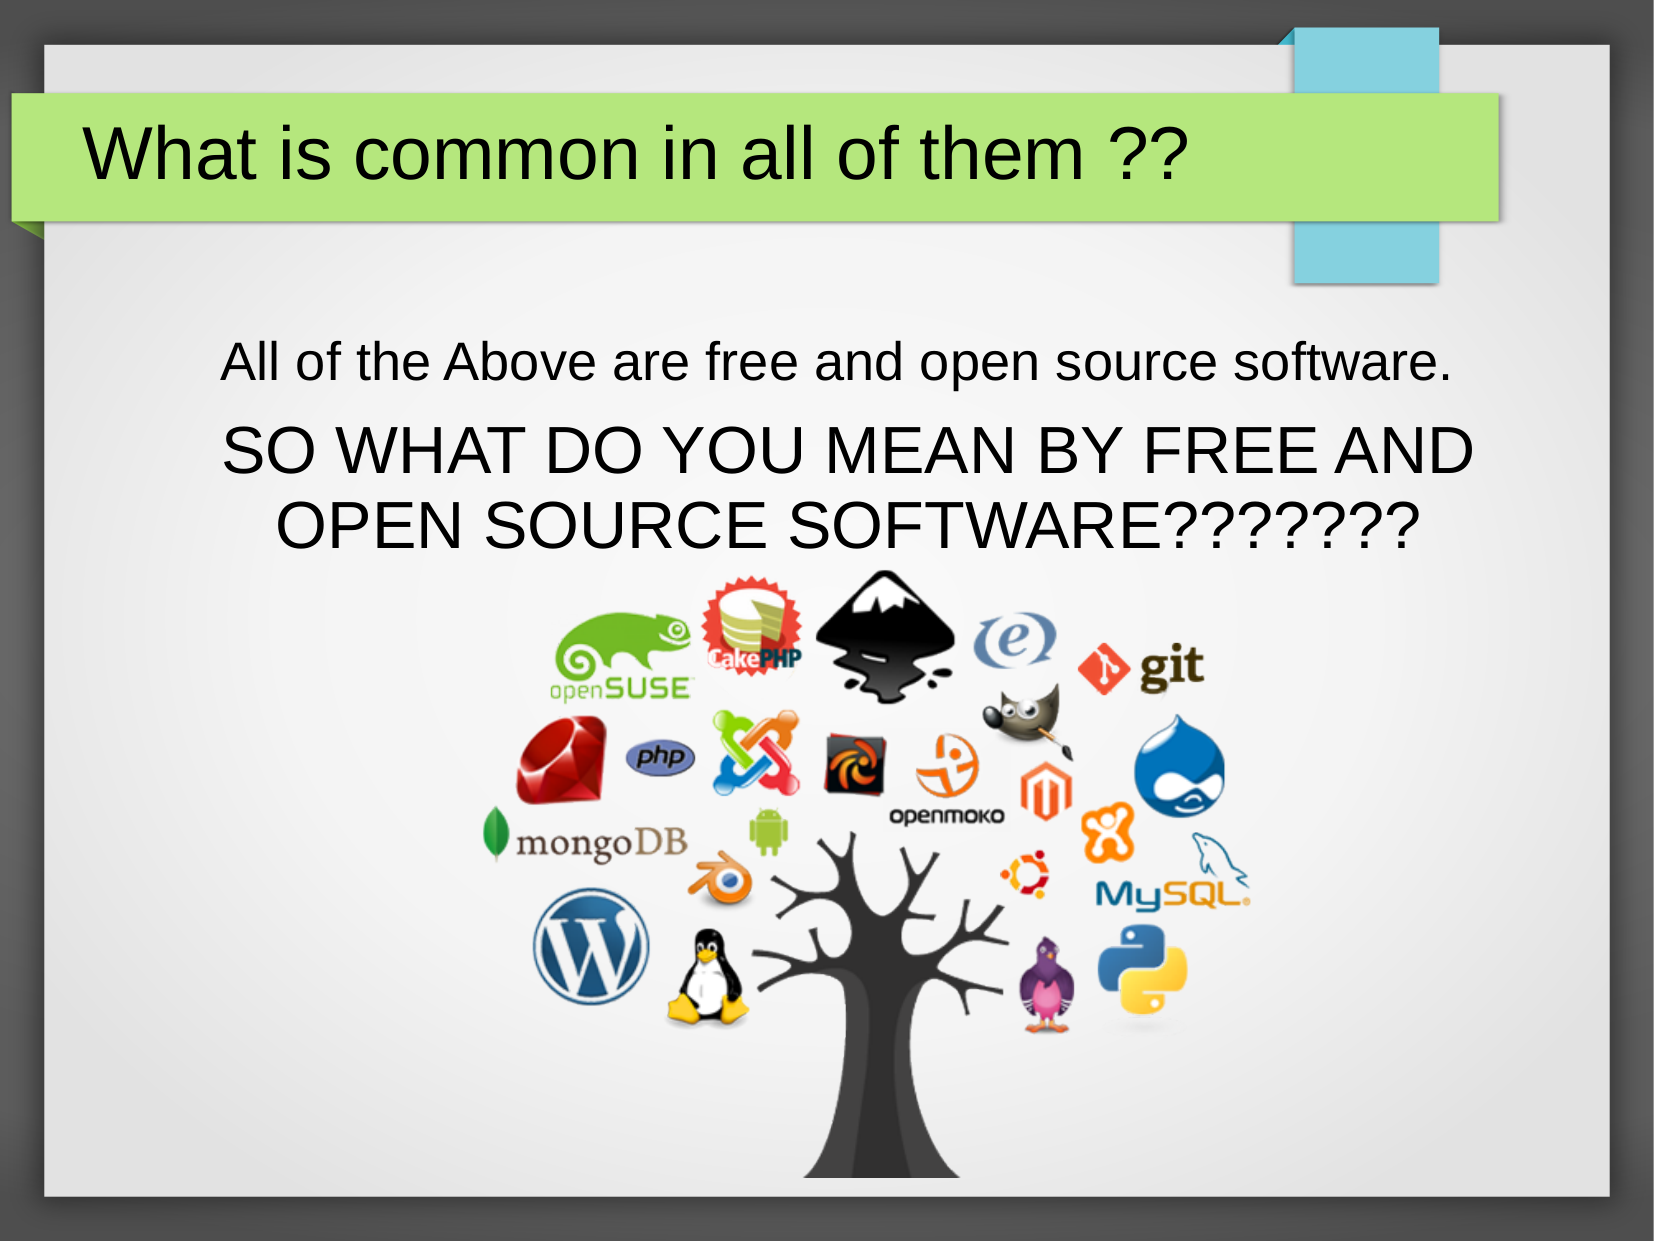

# What is common in all of them ??
 All of the Above are free and open source software.
SO WHAT DO YOU MEAN BY FREE AND OPEN SOURCE SOFTWARE???????